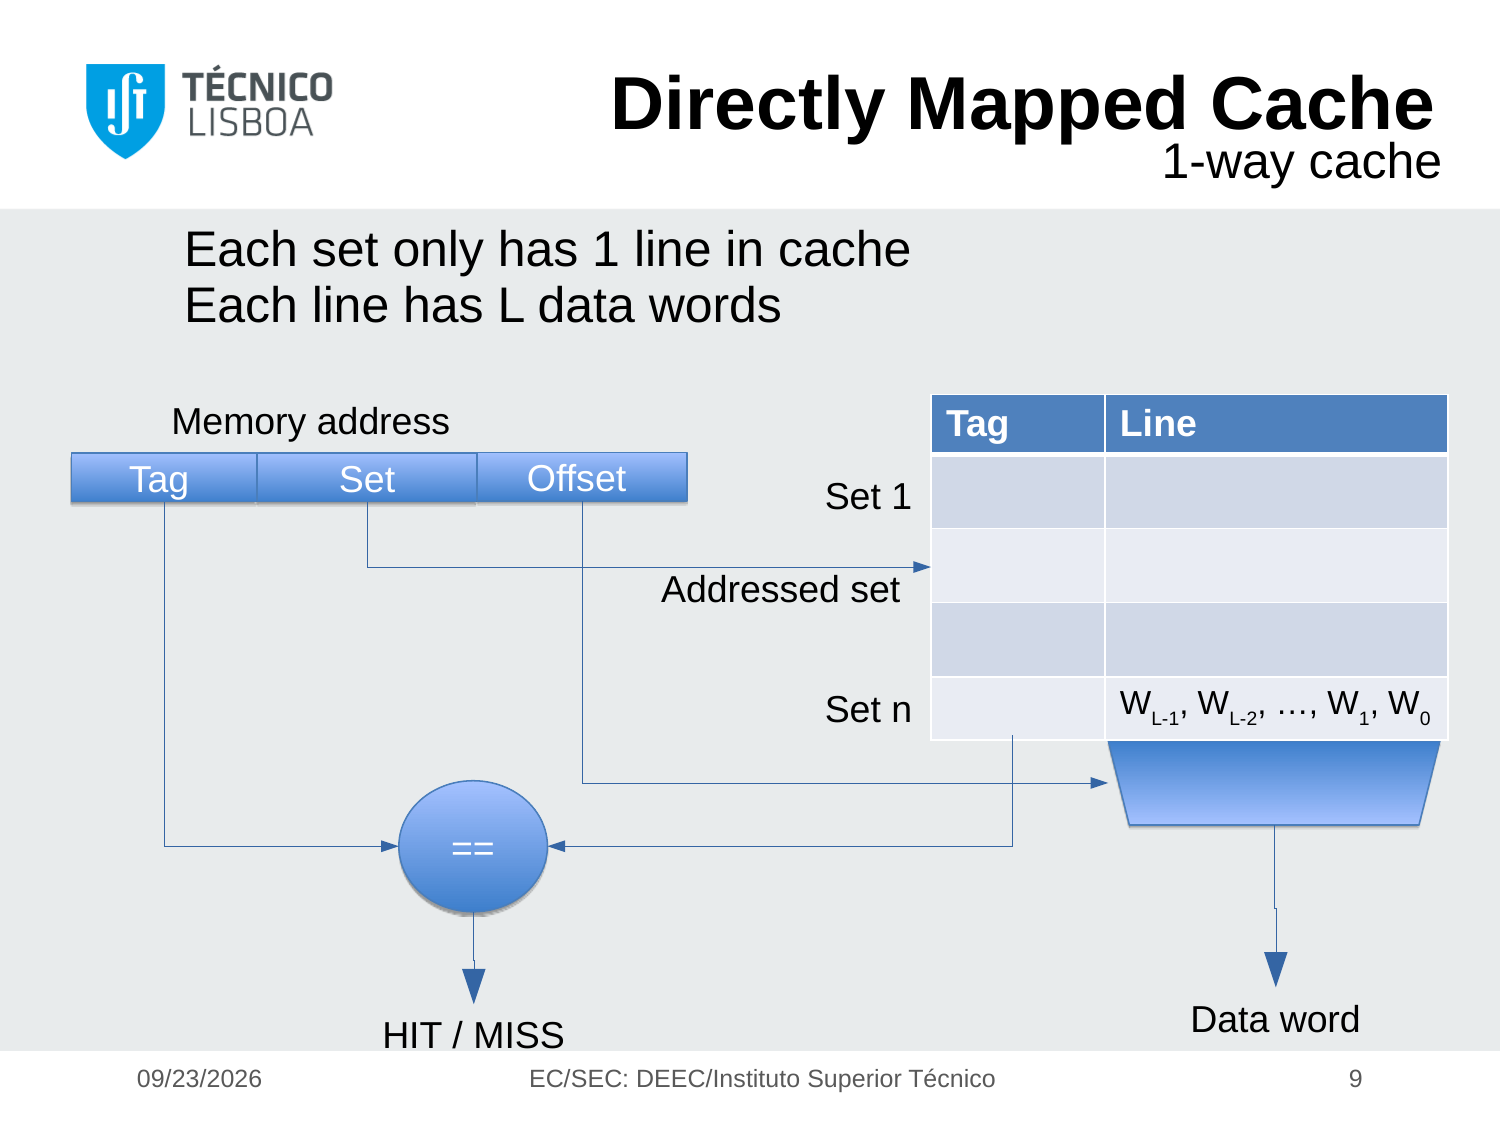

# Directly Mapped Cache
1-way cache
Each set only has 1 line in cache
Each line has L data words
Memory address
| Tag | Line |
| --- | --- |
| | |
| | |
| | |
| | WL-1, WL-2, …, W1, W0 |
Offset
Tag
Set
Set 1
Addressed set
Set n
==
Data word
HIT / MISS
EC/SEC: DEEC/Instituto Superior Técnico